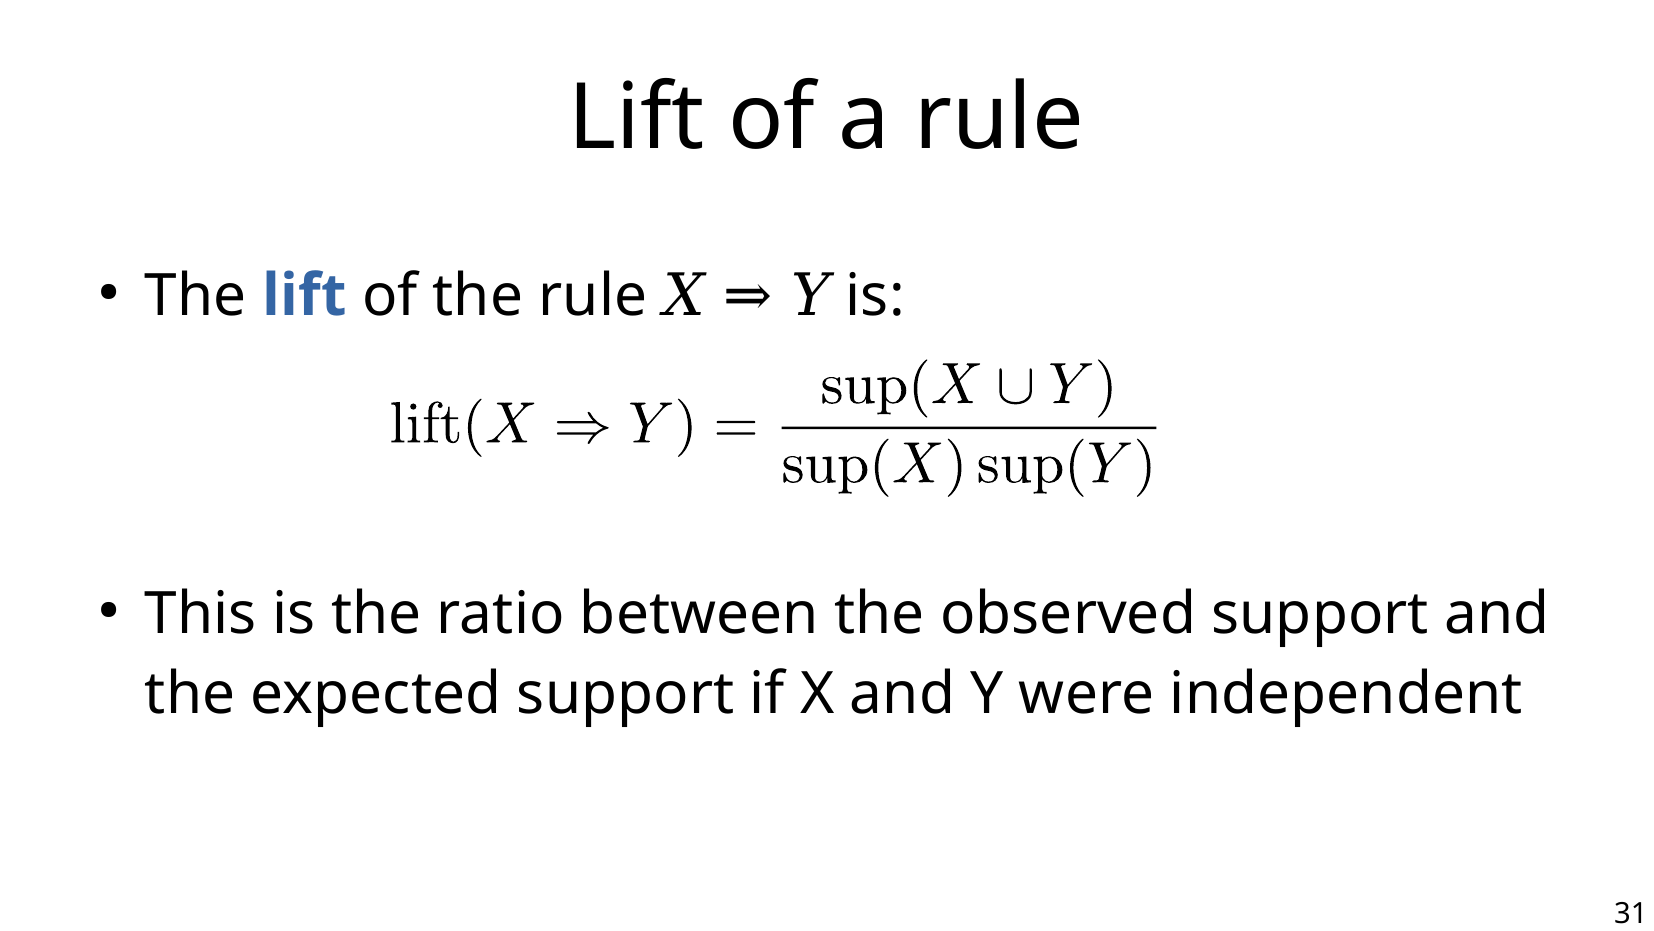

# Lift of a rule
The lift of the rule X ⇒ Y is:
This is the ratio between the observed support and the expected support if X and Y were independent
31